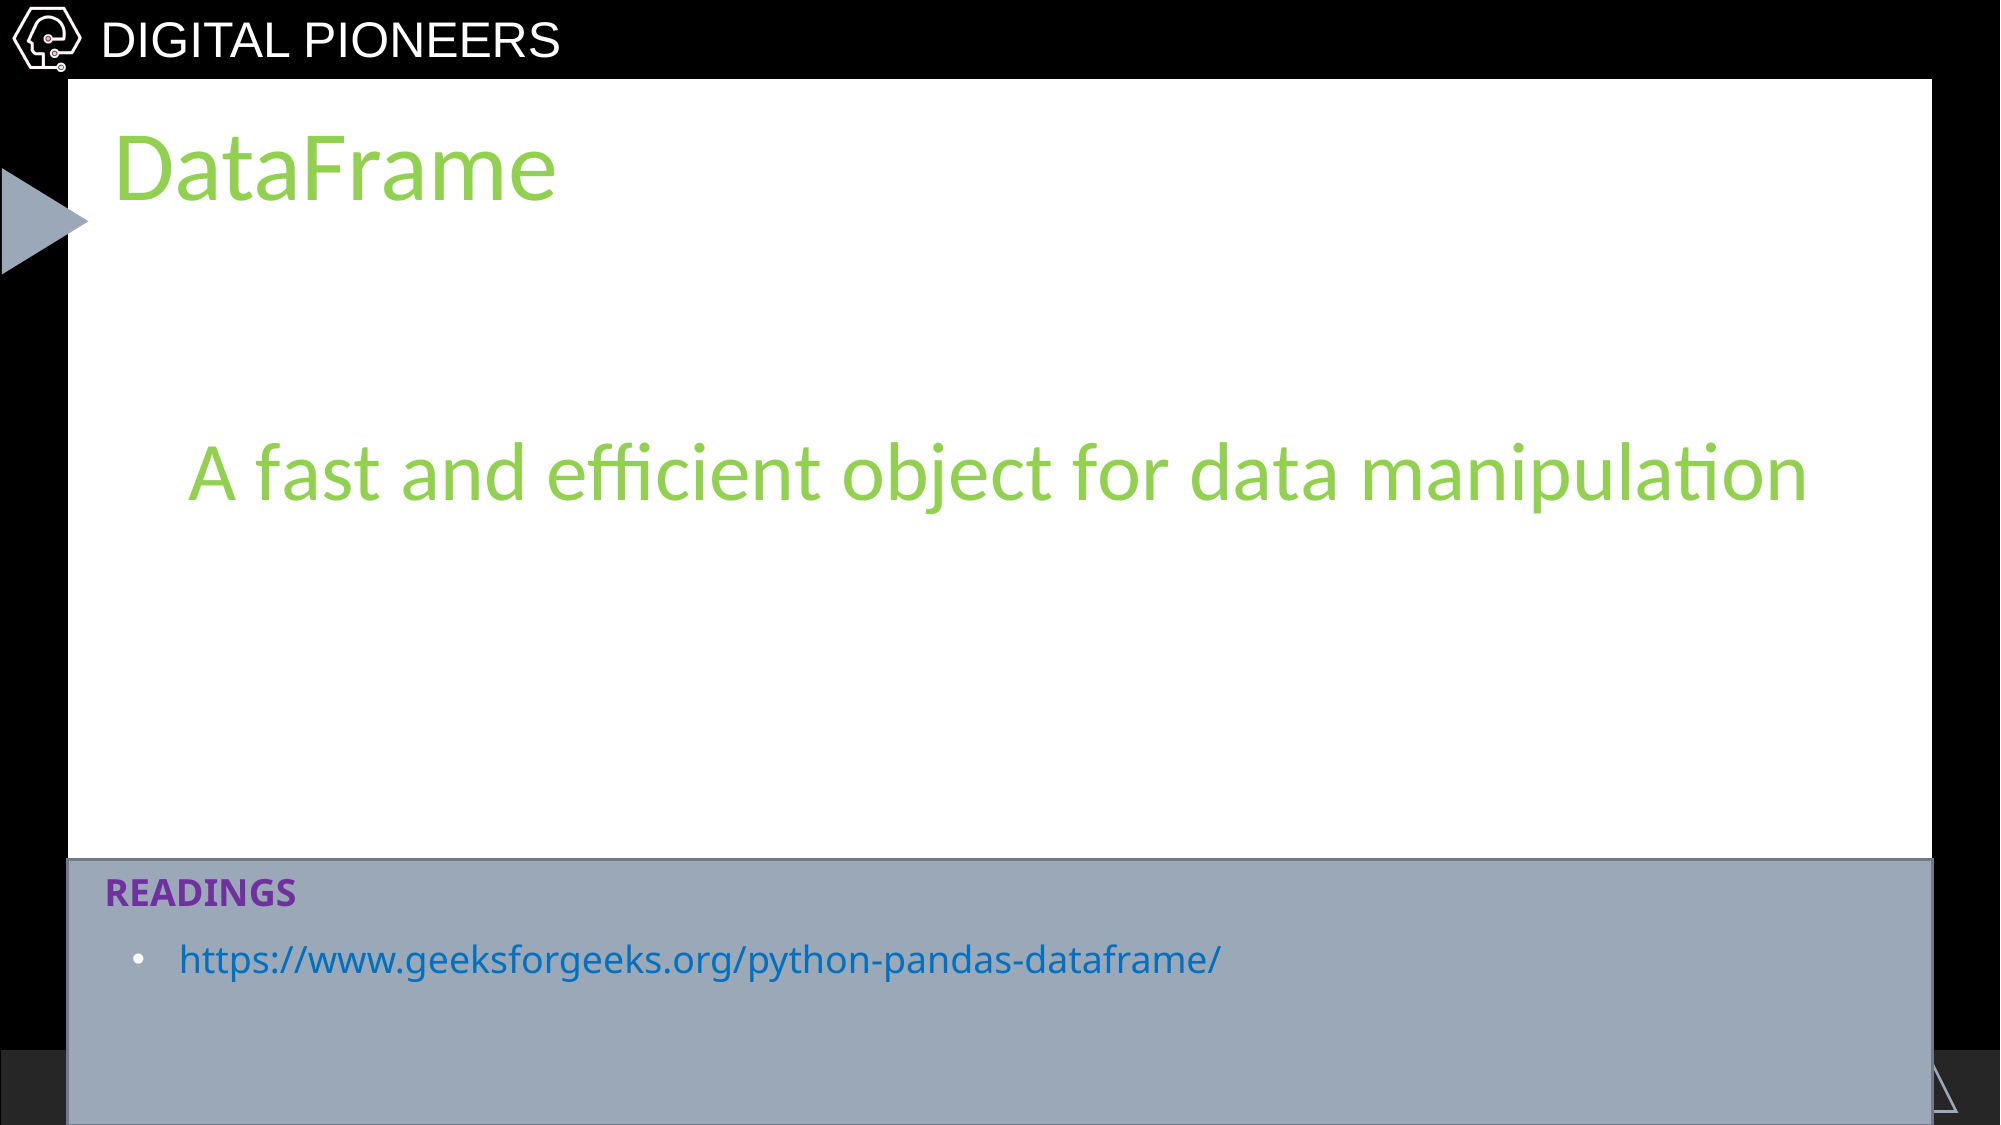

DIGITAL PIONEERS
# DataFrame
A fast and efficient object for data manipulation
READINGS
https://www.geeksforgeeks.org/python-pandas-dataframe/